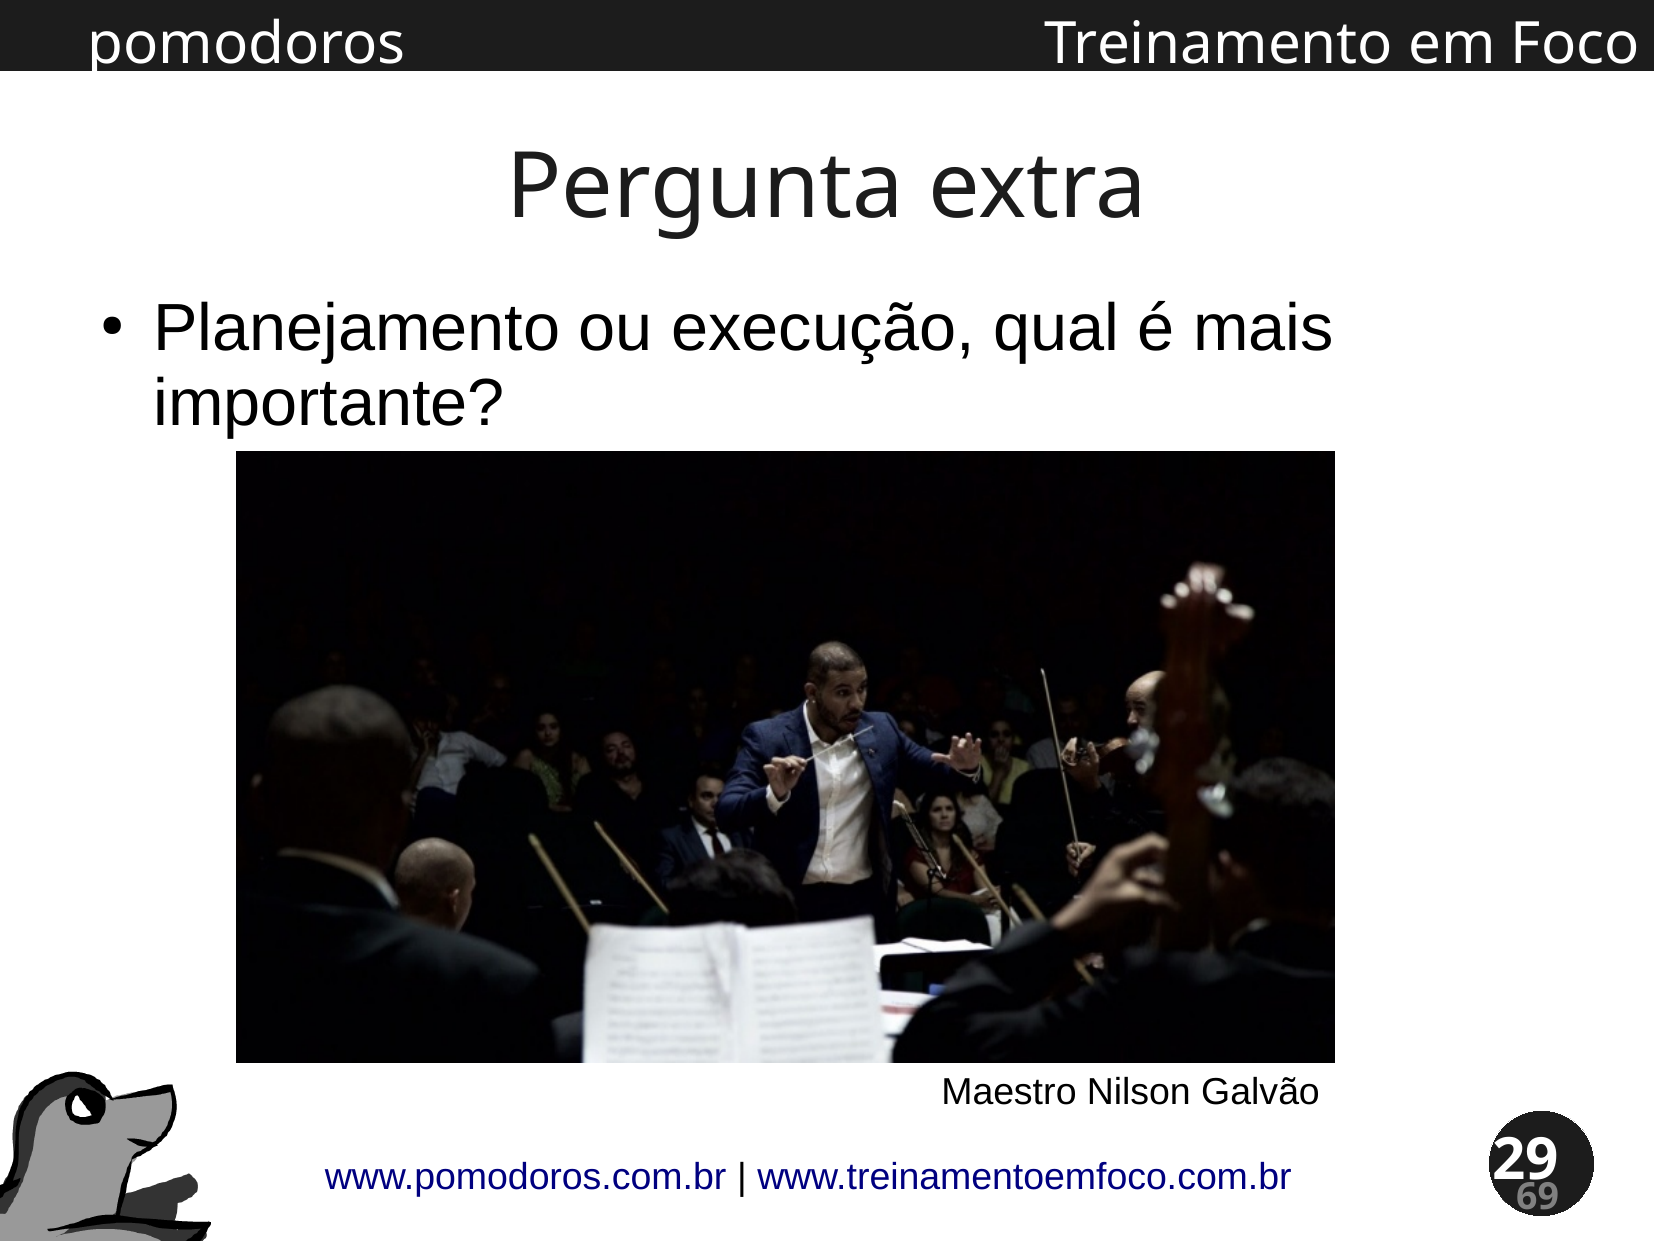

# Pergunta extra
Planejamento ou execução, qual é mais importante?
Maestro Nilson Galvão